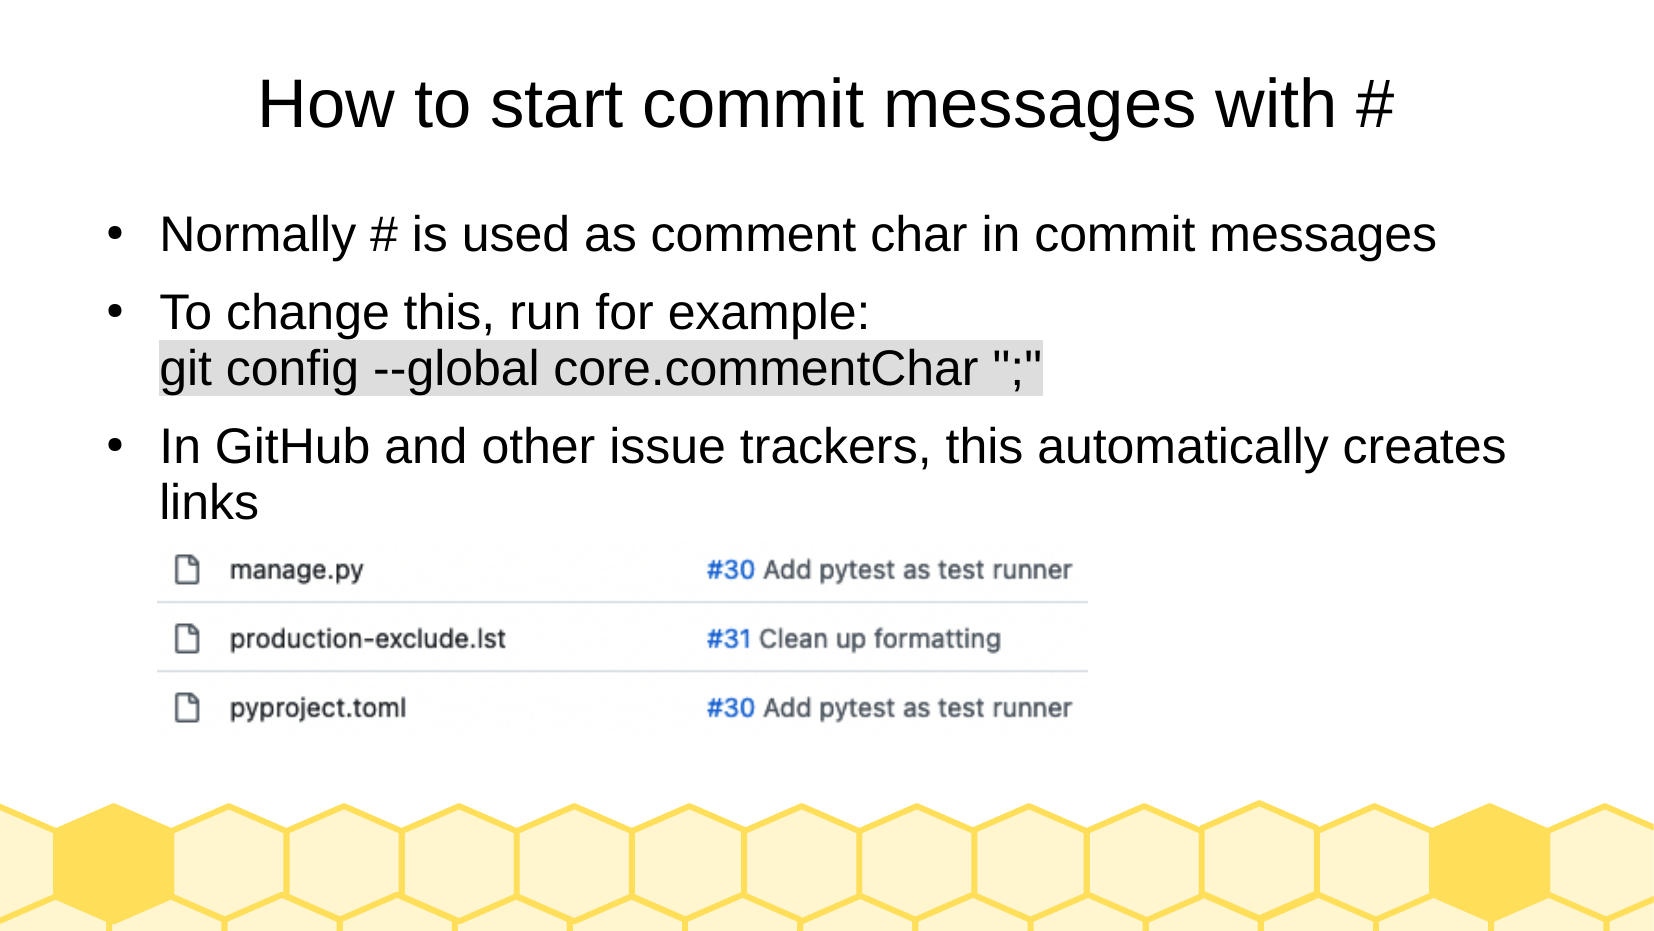

# How to start commit messages with #
Normally # is used as comment char in commit messages
To change this, run for example:
git config --global core.commentChar ";"
In GitHub and other issue trackers, this automatically creates links